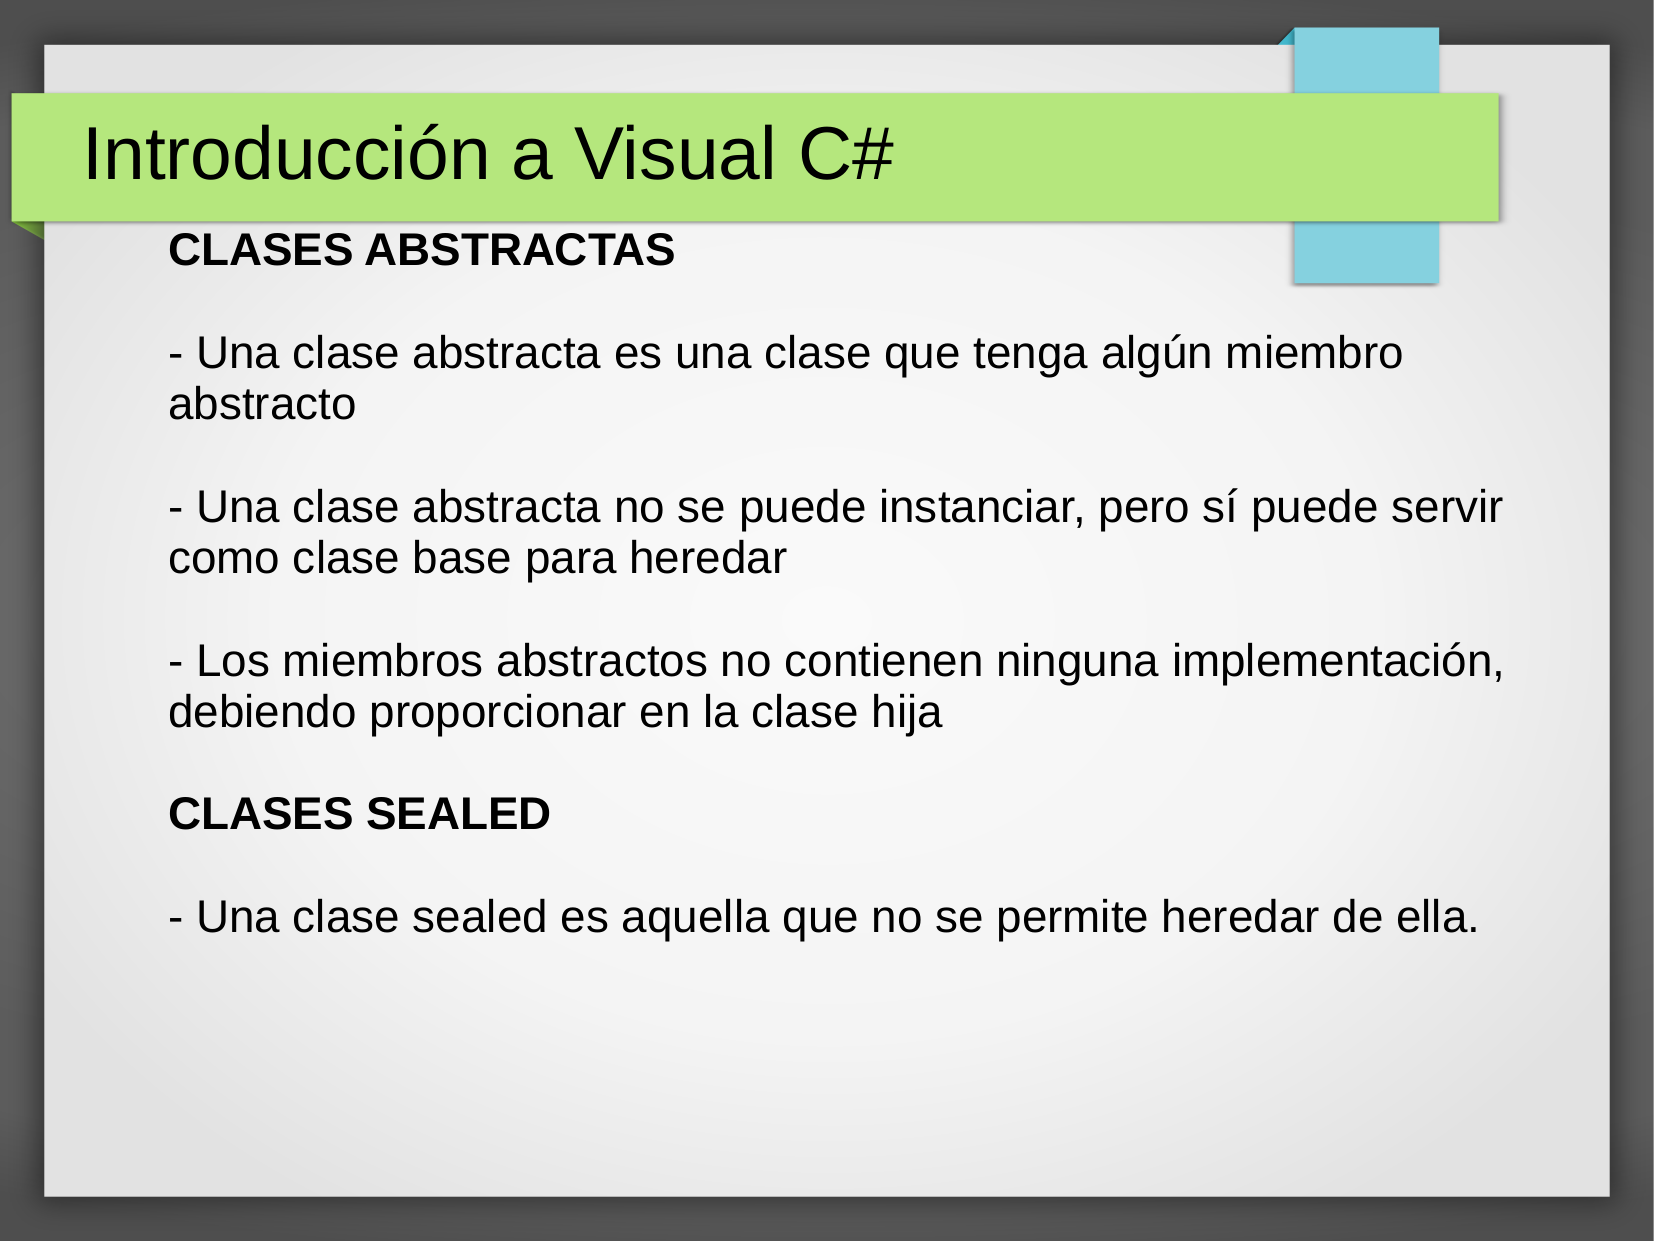

# Introducción a Visual C#
	CLASES ABSTRACTAS
	- Una clase abstracta es una clase que tenga algún miembro 			abstracto
	- Una clase abstracta no se puede instanciar, pero sí puede servir 	como clase base para heredar
	- Los miembros abstractos no contienen ninguna implementación, 	debiendo proporcionar en la clase hija
	CLASES SEALED
	- Una clase sealed es aquella que no se permite heredar de ella.